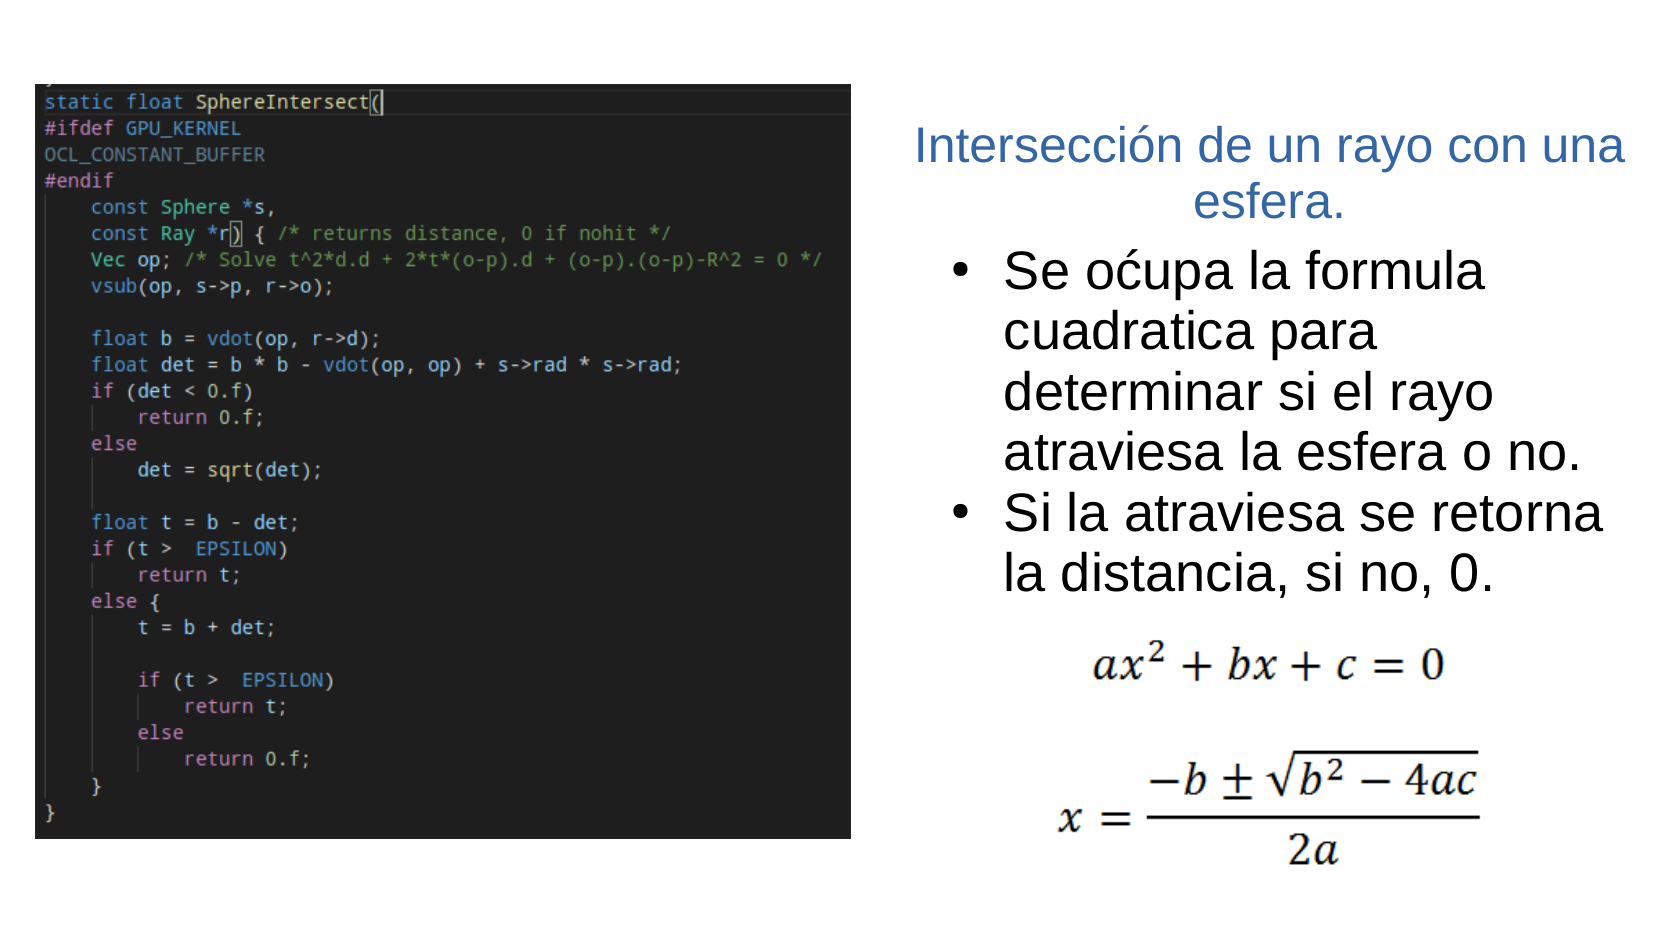

Intersección de un rayo con una esfera.
# Se oćupa la formula cuadratica para determinar si el rayo atraviesa la esfera o no.
Si la atraviesa se retorna la distancia, si no, 0.